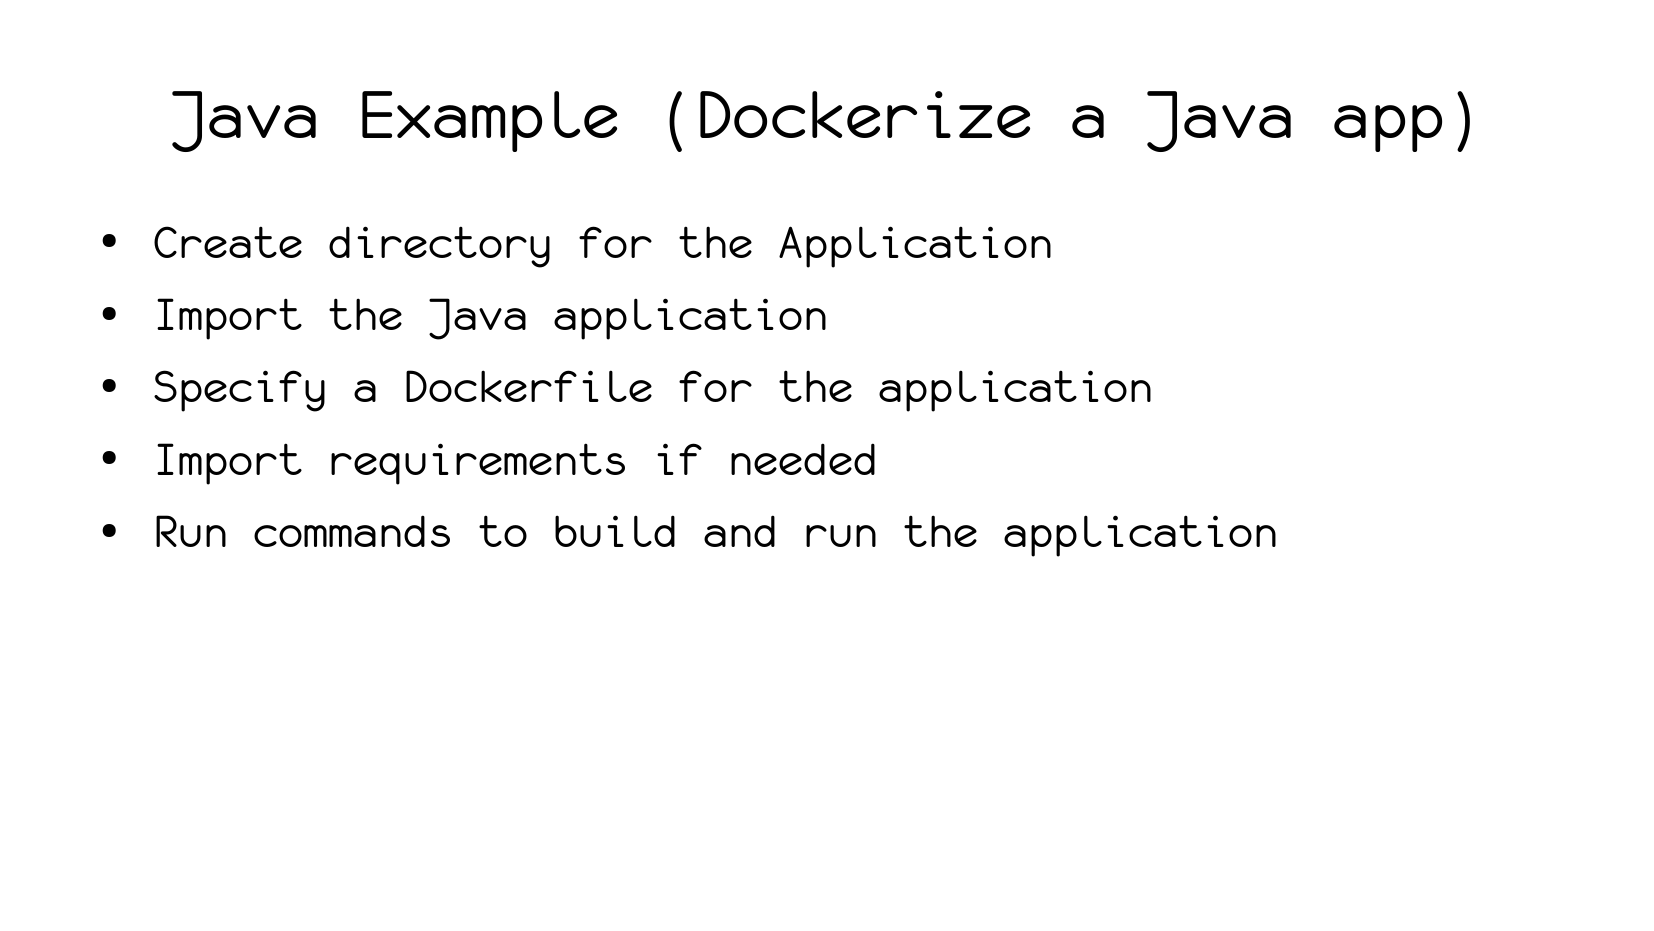

# Java Example (Dockerize a Java app)
Create directory for the Application
Import the Java application
Specify a Dockerfile for the application
Import requirements if needed
Run commands to build and run the application